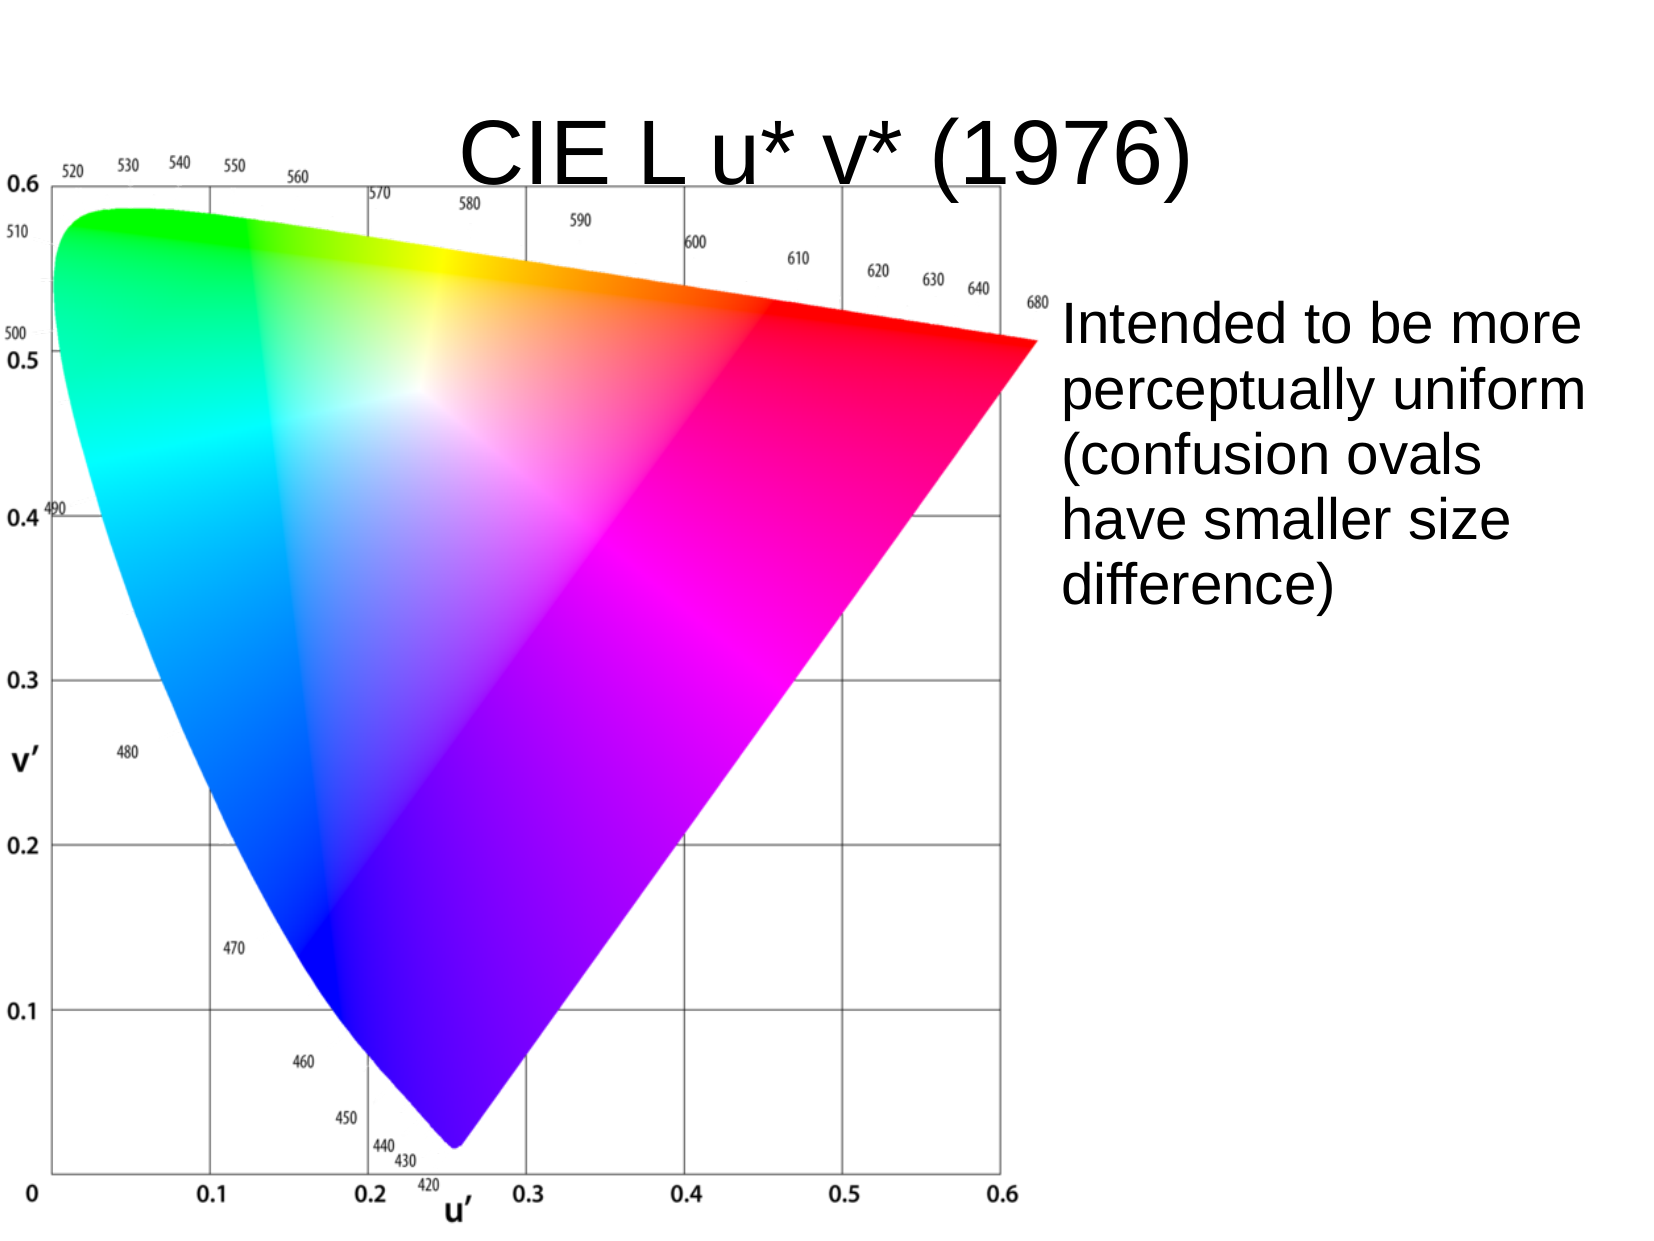

# CIE L u* v* (1976)
Intended to be more perceptually uniform (confusion ovals have smaller size difference)